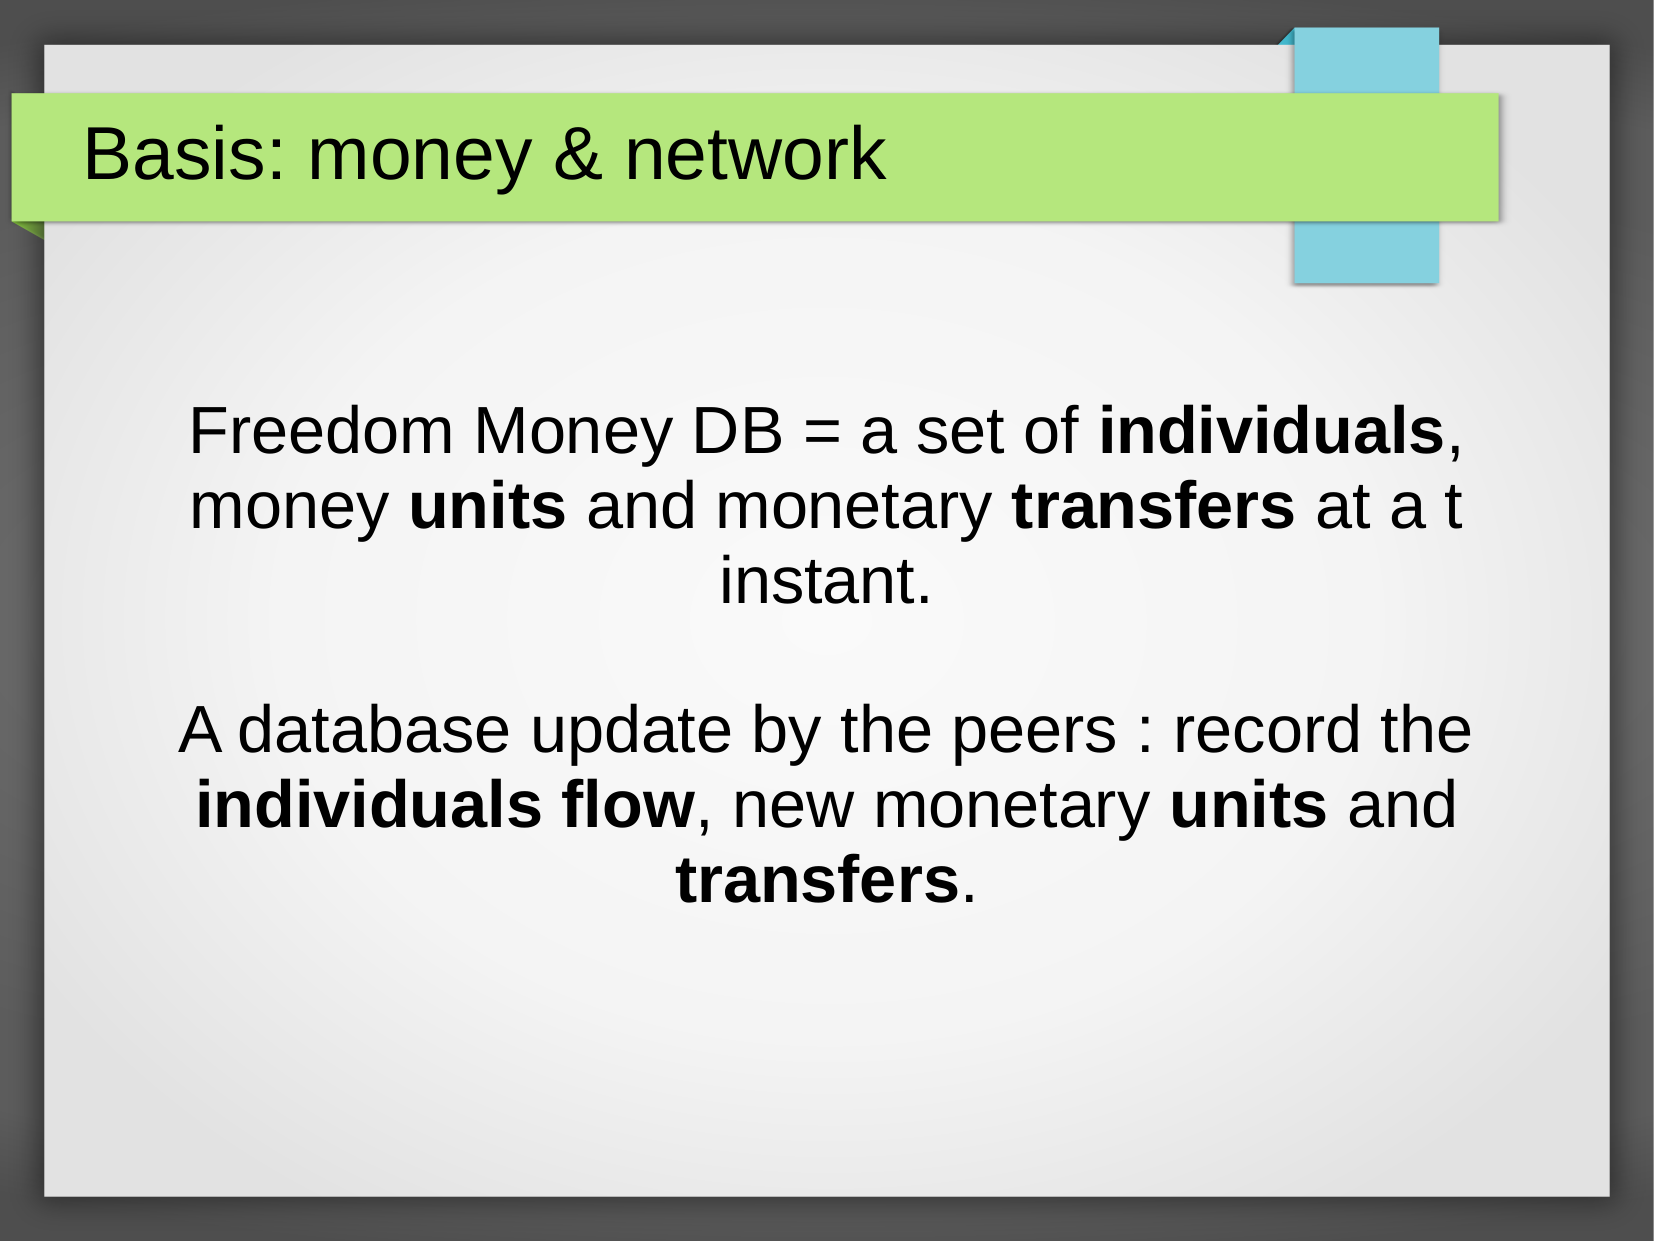

# Basis: money & network
Freedom Money DB = a set of individuals, money units and monetary transfers at a t instant.
A database update by the peers : record the individuals flow, new monetary units and transfers.